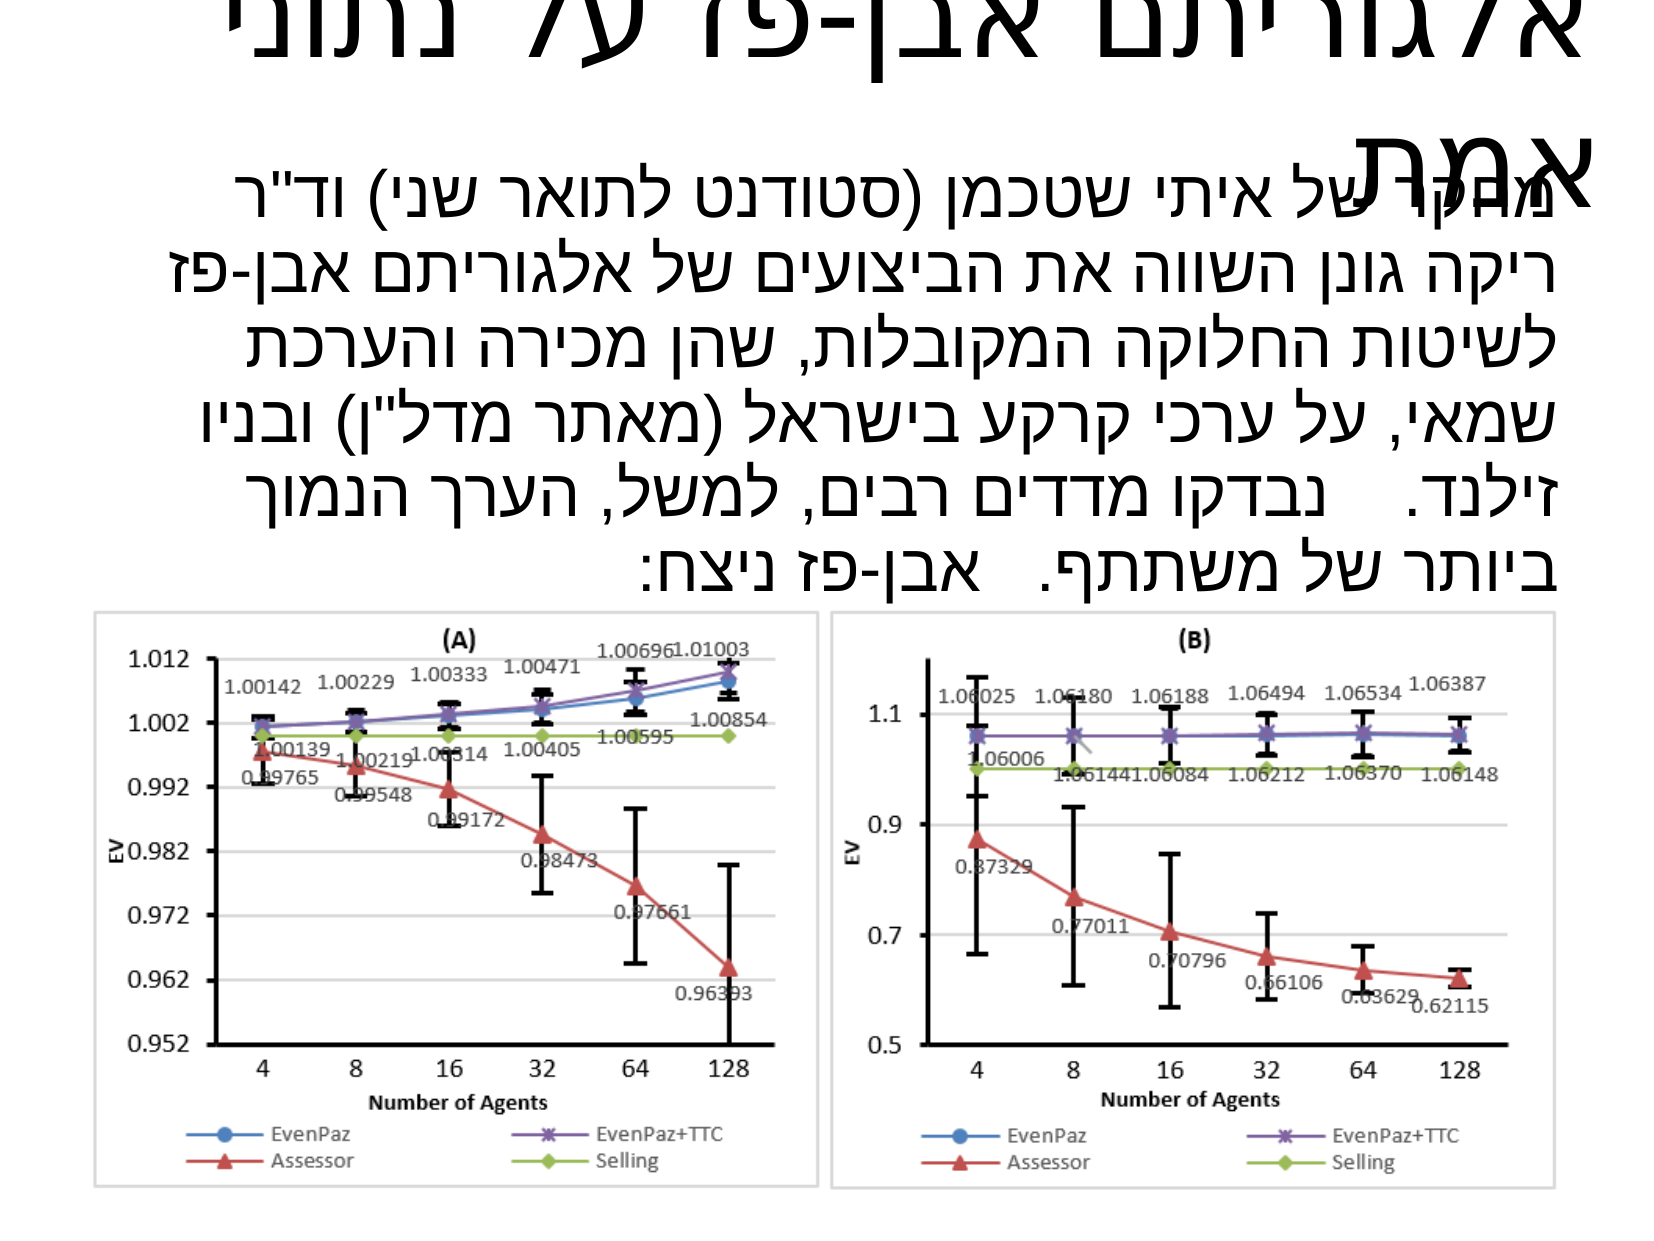

# אלגוריתם אבן-פז על נתוני אמת
מחקר של איתי שטכמן (סטודנט לתואר שני) וד"ר ריקה גונן השווה את הביצועים של אלגוריתם אבן-פז לשיטות החלוקה המקובלות, שהן מכירה והערכת שמאי, על ערכי קרקע בישראל (מאתר מדל"ן) ובניו זילנד. נבדקו מדדים רבים, למשל, הערך הנמוך ביותר של משתתף. אבן-פז ניצח: